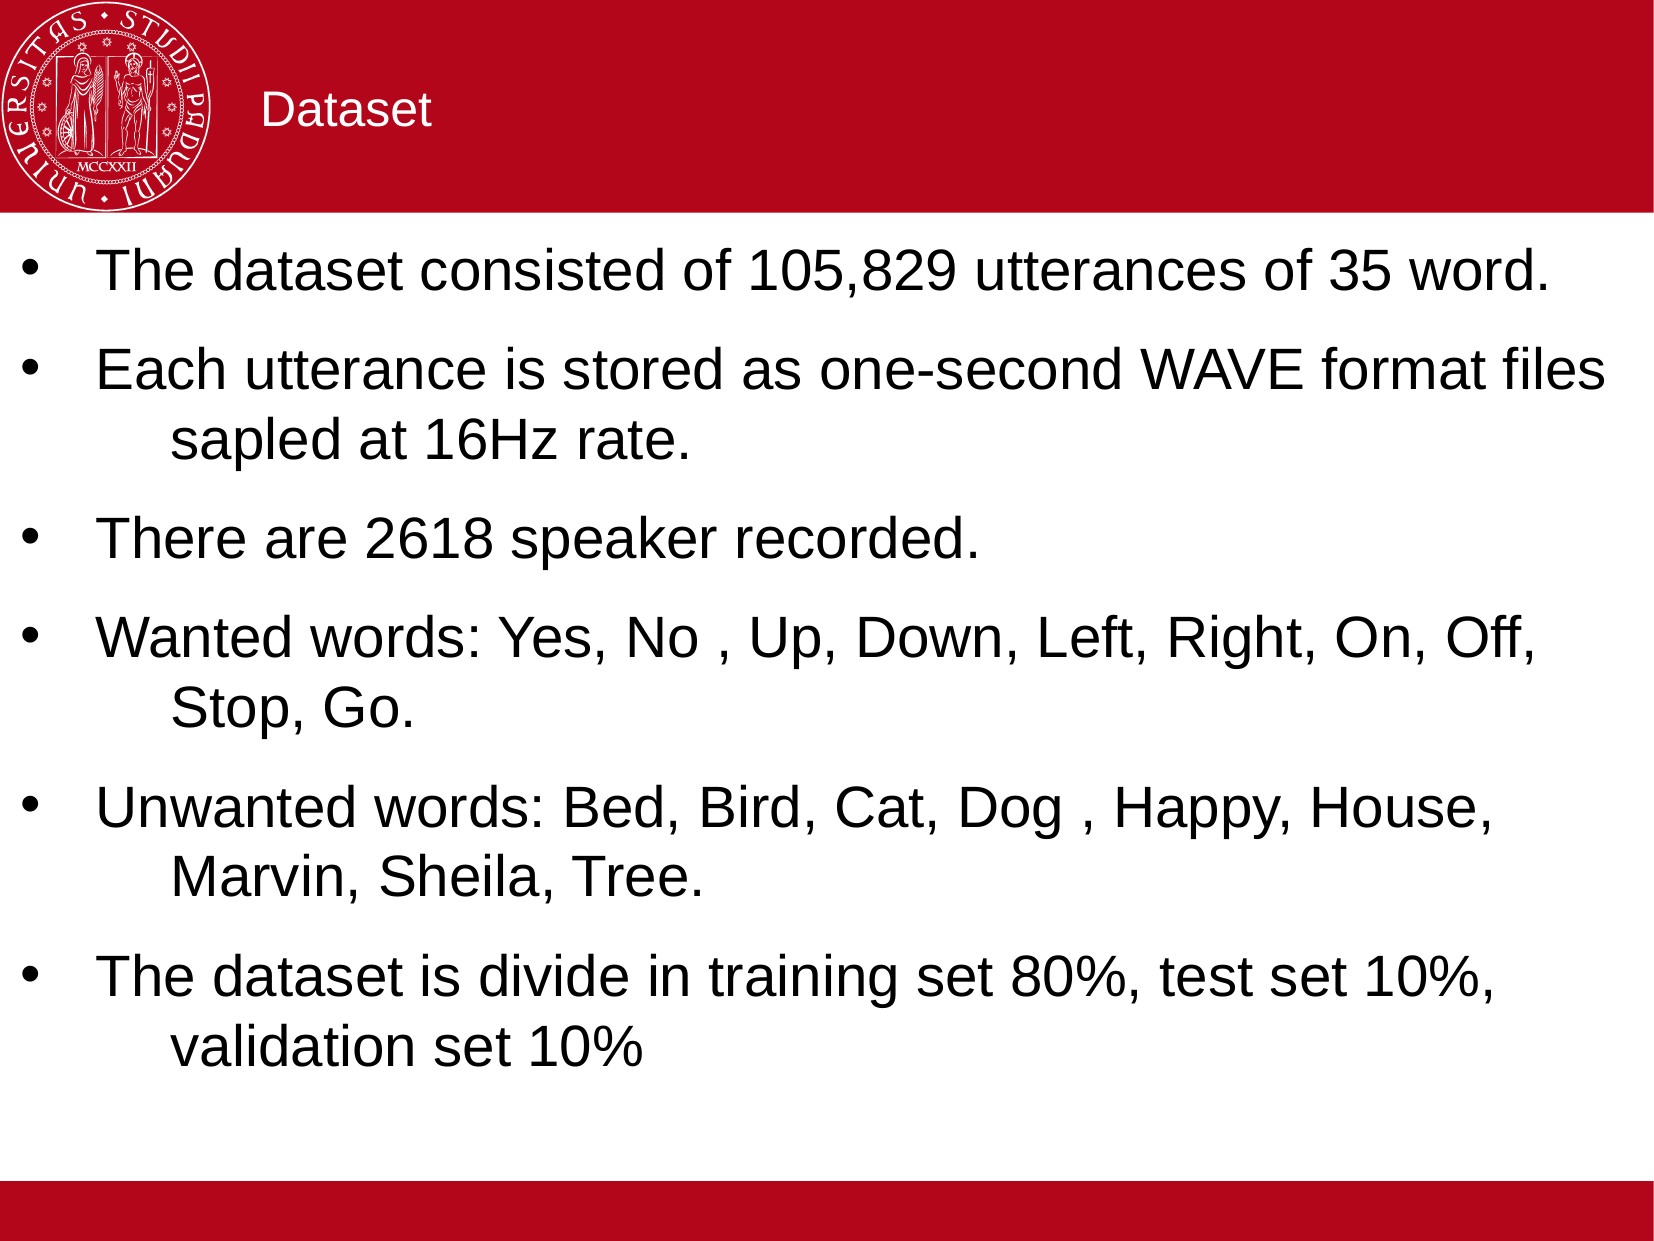

Dataset
# The dataset consisted of 105,829 utterances of 35 word.
Each utterance is stored as one-second WAVE format files sapled at 16Hz rate.
There are 2618 speaker recorded.
Wanted words: Yes, No , Up, Down, Left, Right, On, Off, Stop, Go.
Unwanted words: Bed, Bird, Cat, Dog , Happy, House, Marvin, Sheila, Tree.
The dataset is divide in training set 80%, test set 10%, validation set 10%